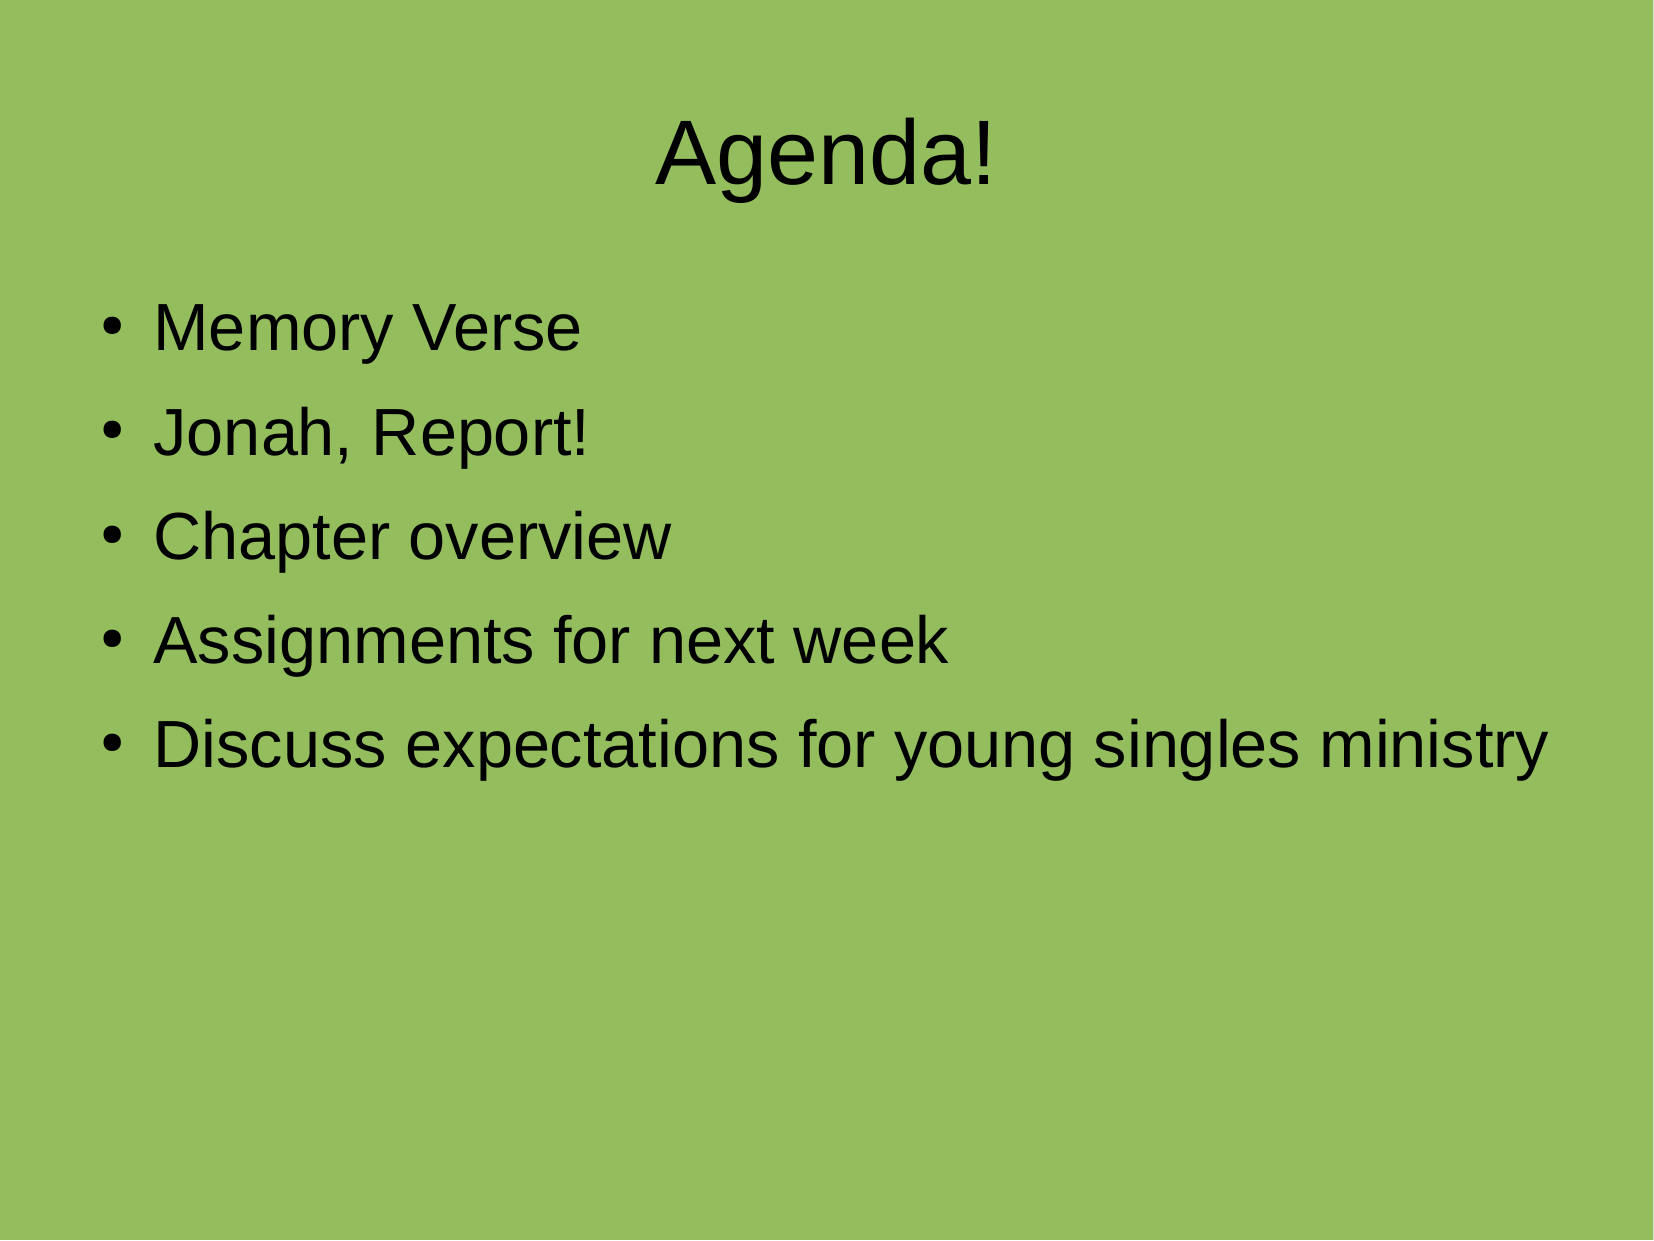

# Agenda!
Memory Verse
Jonah, Report!
Chapter overview
Assignments for next week
Discuss expectations for young singles ministry